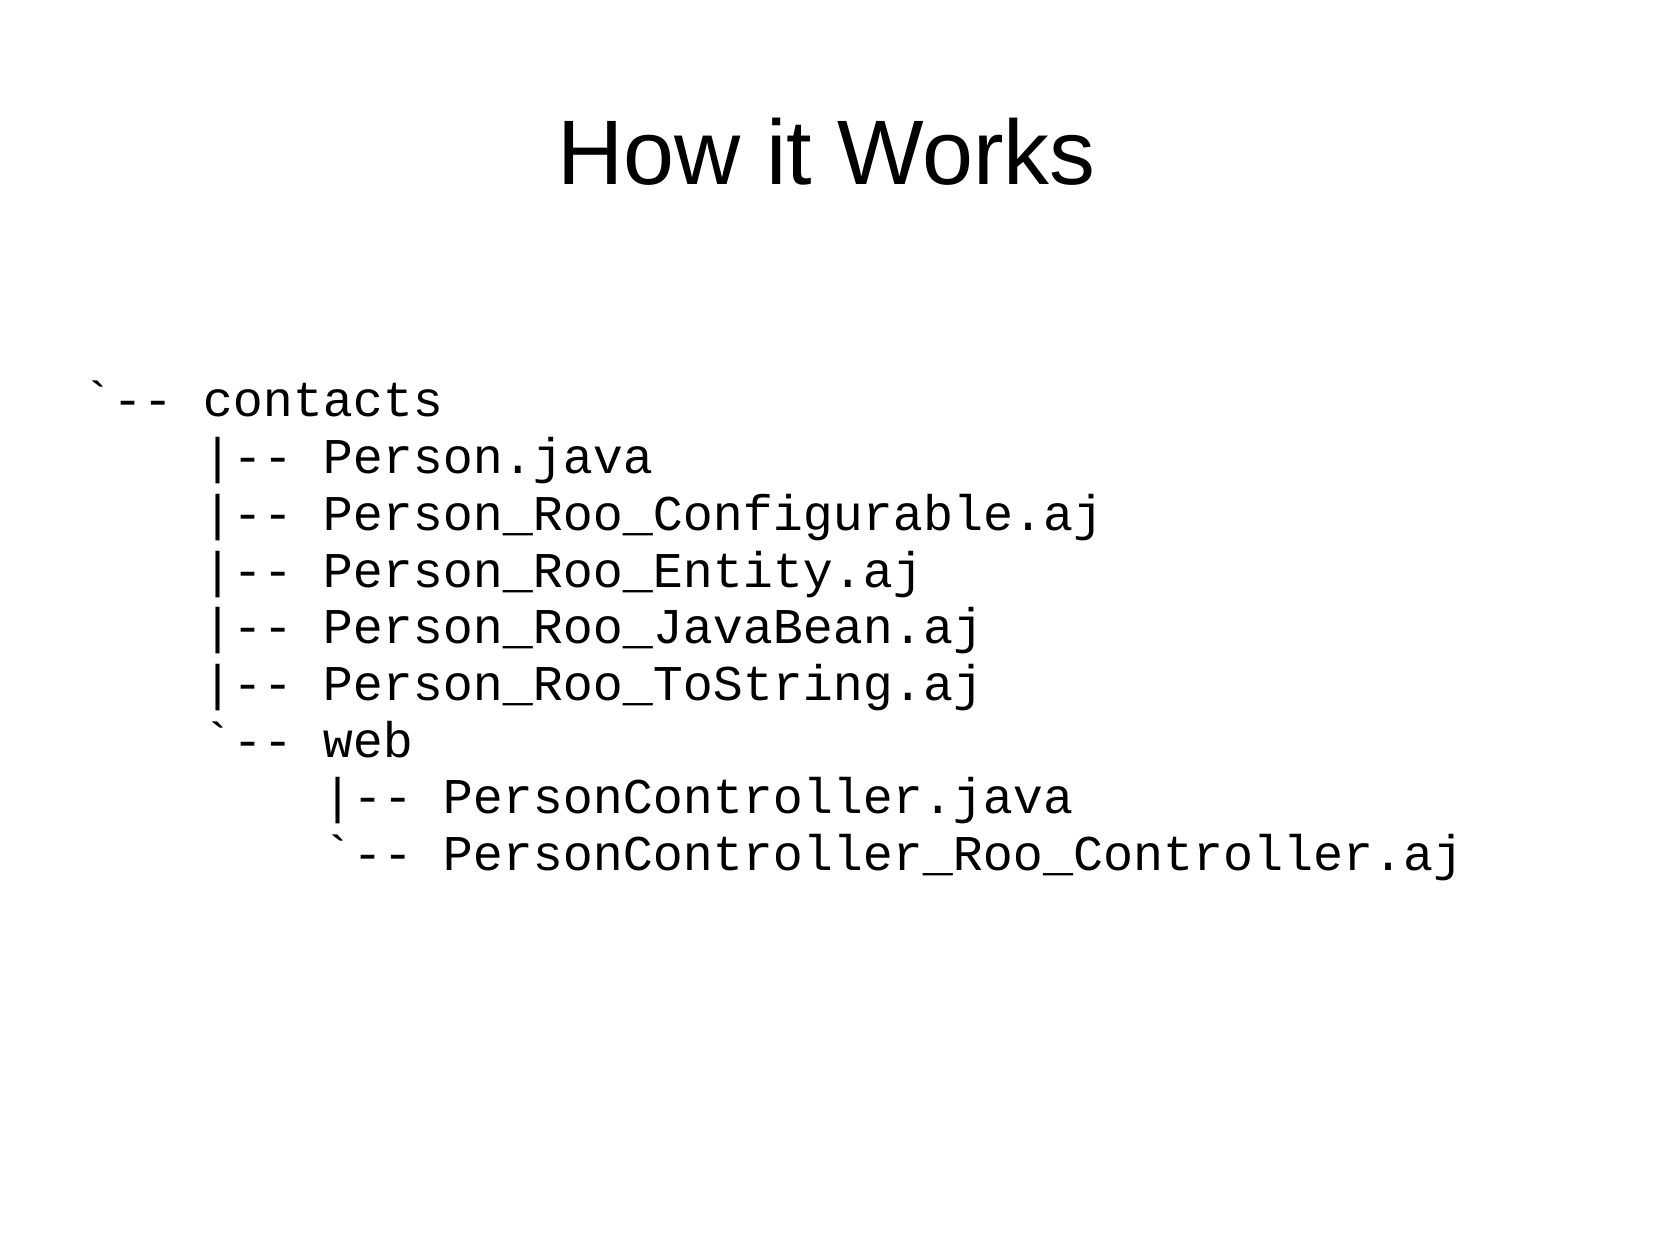

# How it Works
`-- contacts
 |-- Person.java
 |-- Person_Roo_Configurable.aj
 |-- Person_Roo_Entity.aj
 |-- Person_Roo_JavaBean.aj
 |-- Person_Roo_ToString.aj
 `-- web
 |-- PersonController.java
 `-- PersonController_Roo_Controller.aj